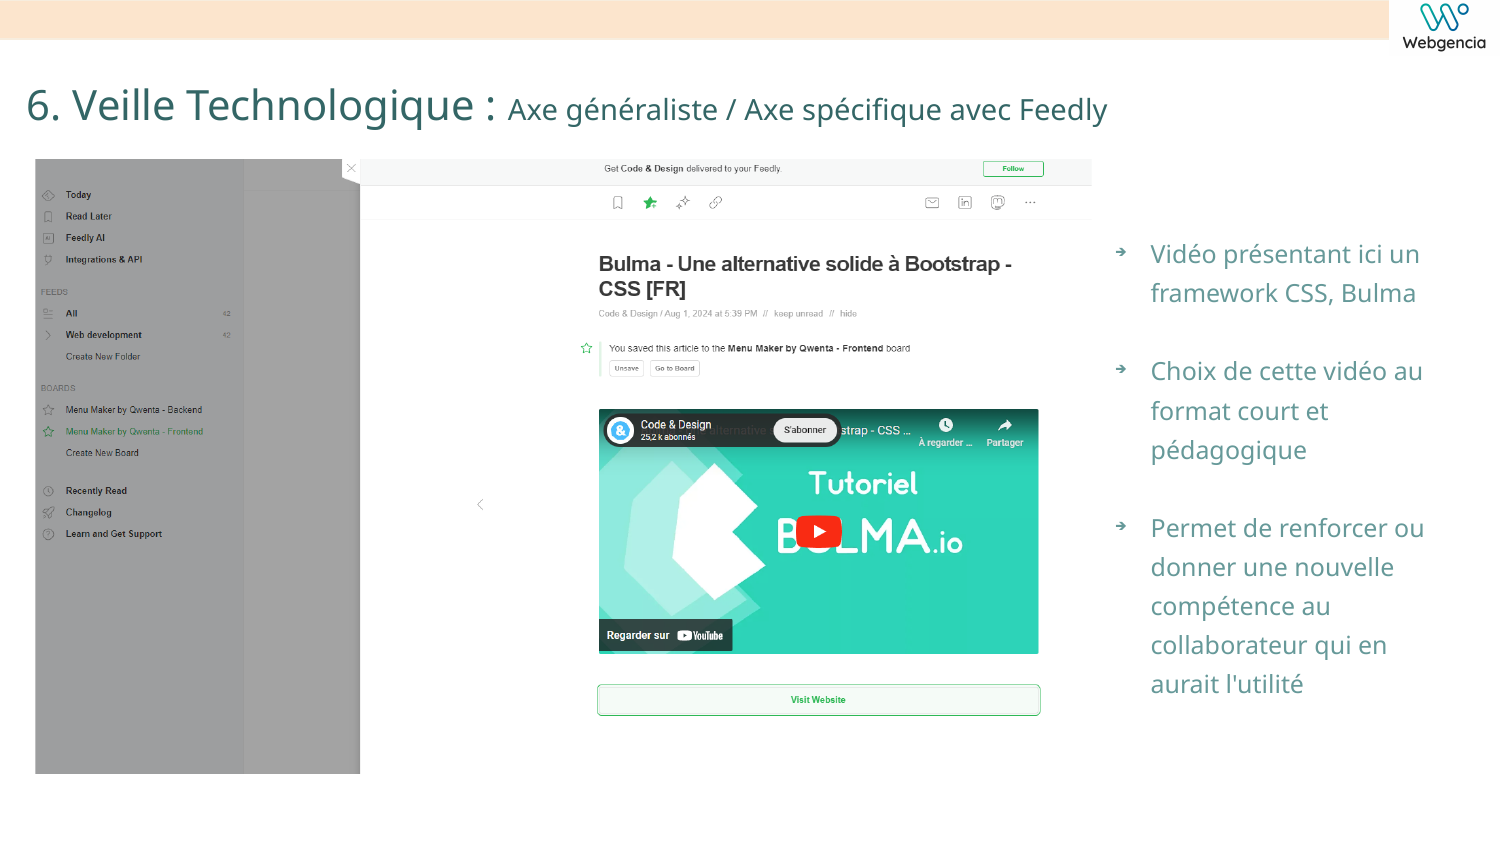

# 6. Veille Technologique : Axe généraliste / Axe spécifique avec Feedly
Vidéo présentant ici un framework CSS, Bulma
Choix de cette vidéo au format court et pédagogique
Permet de renforcer ou donner une nouvelle compétence au collaborateur qui en aurait l'utilité